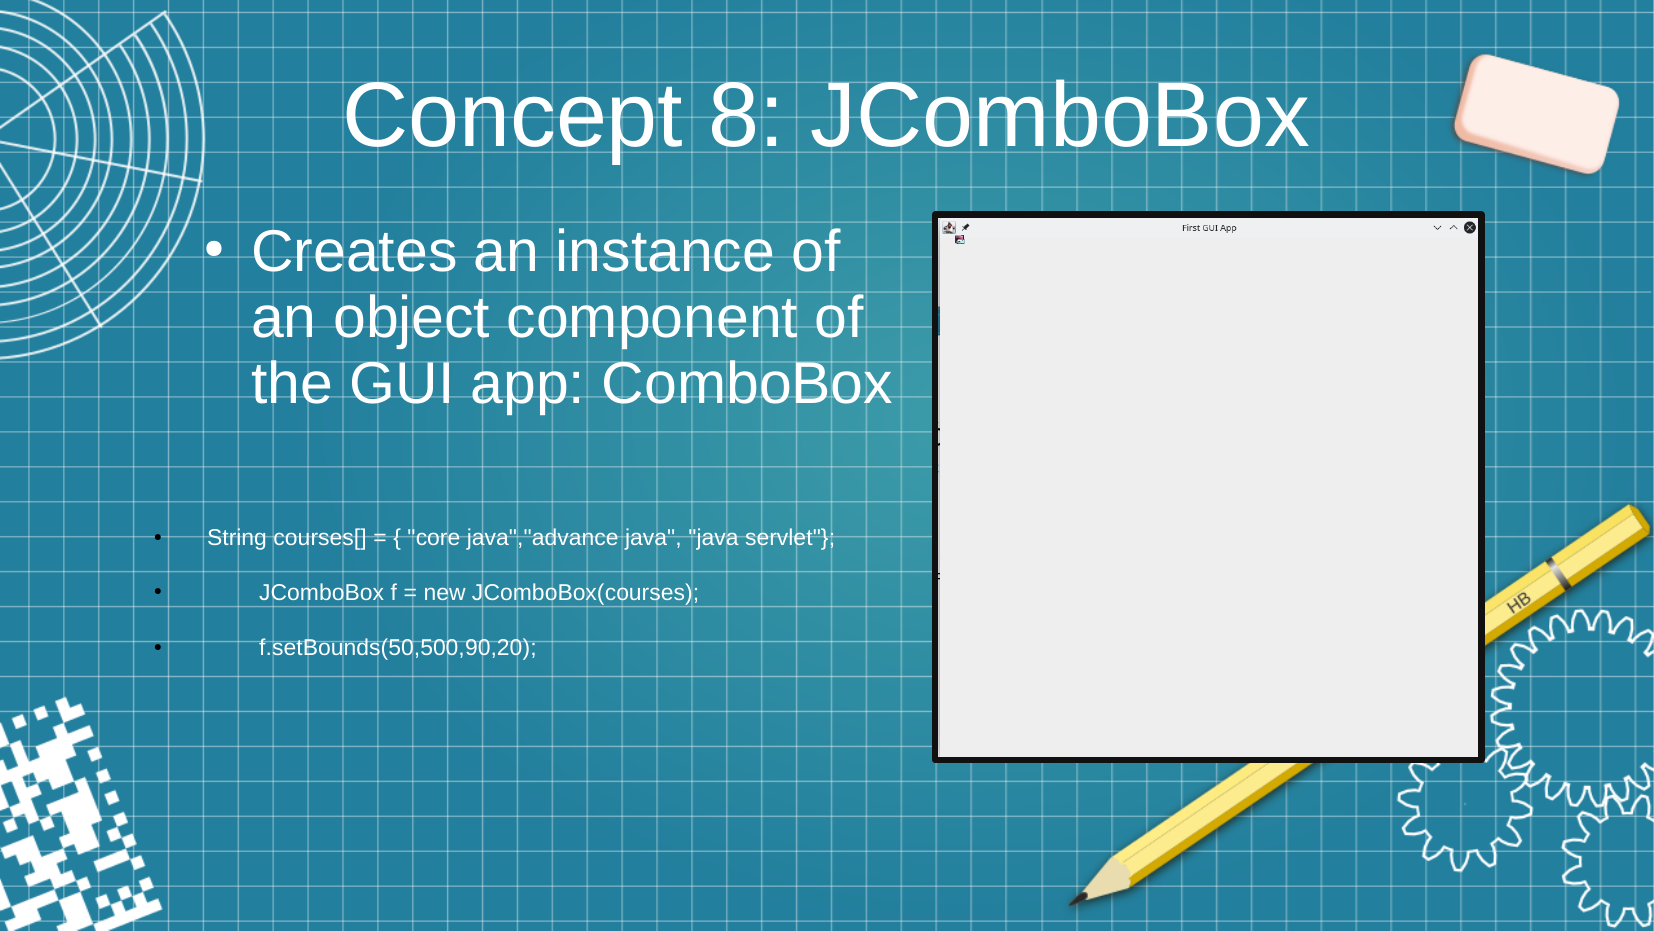

# Concept 8: JComboBox
Creates an instance of an object component of the GUI app: ComboBox
String courses[] = { "core java","advance java", "java servlet"};
 JComboBox f = new JComboBox(courses);
 f.setBounds(50,500,90,20);